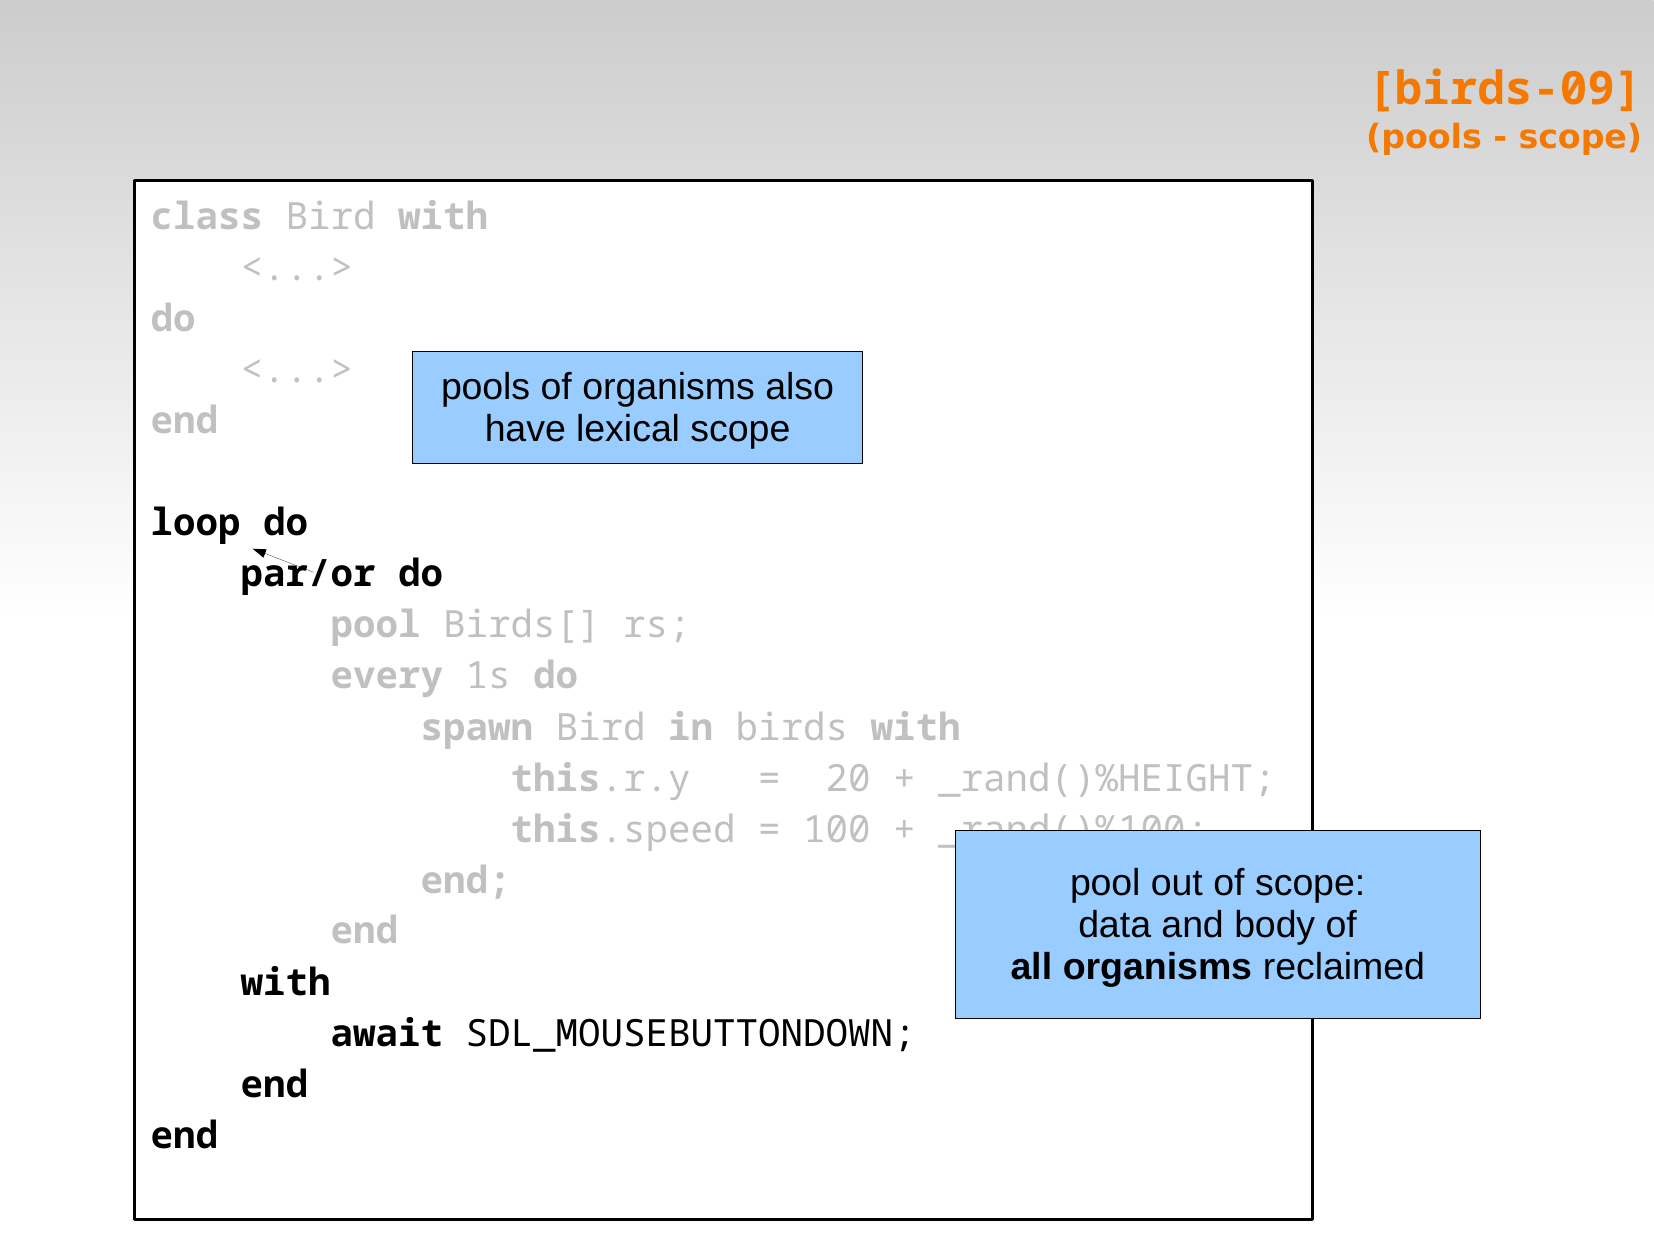

# [birds-09] (pools - scope)
class Bird with
 <...>
do
 <...>
end
loop do
 par/or do
 pool Birds[] rs;
 every 1s do
 spawn Bird in birds with
 this.r.y = 20 + _rand()%HEIGHT;
 this.speed = 100 + _rand()%100;
 end;
 end
 with
 await SDL_MOUSEBUTTONDOWN;
 end
end
pools of organisms also
have lexical scope
pool out of scope:
data and body of
all organisms reclaimed